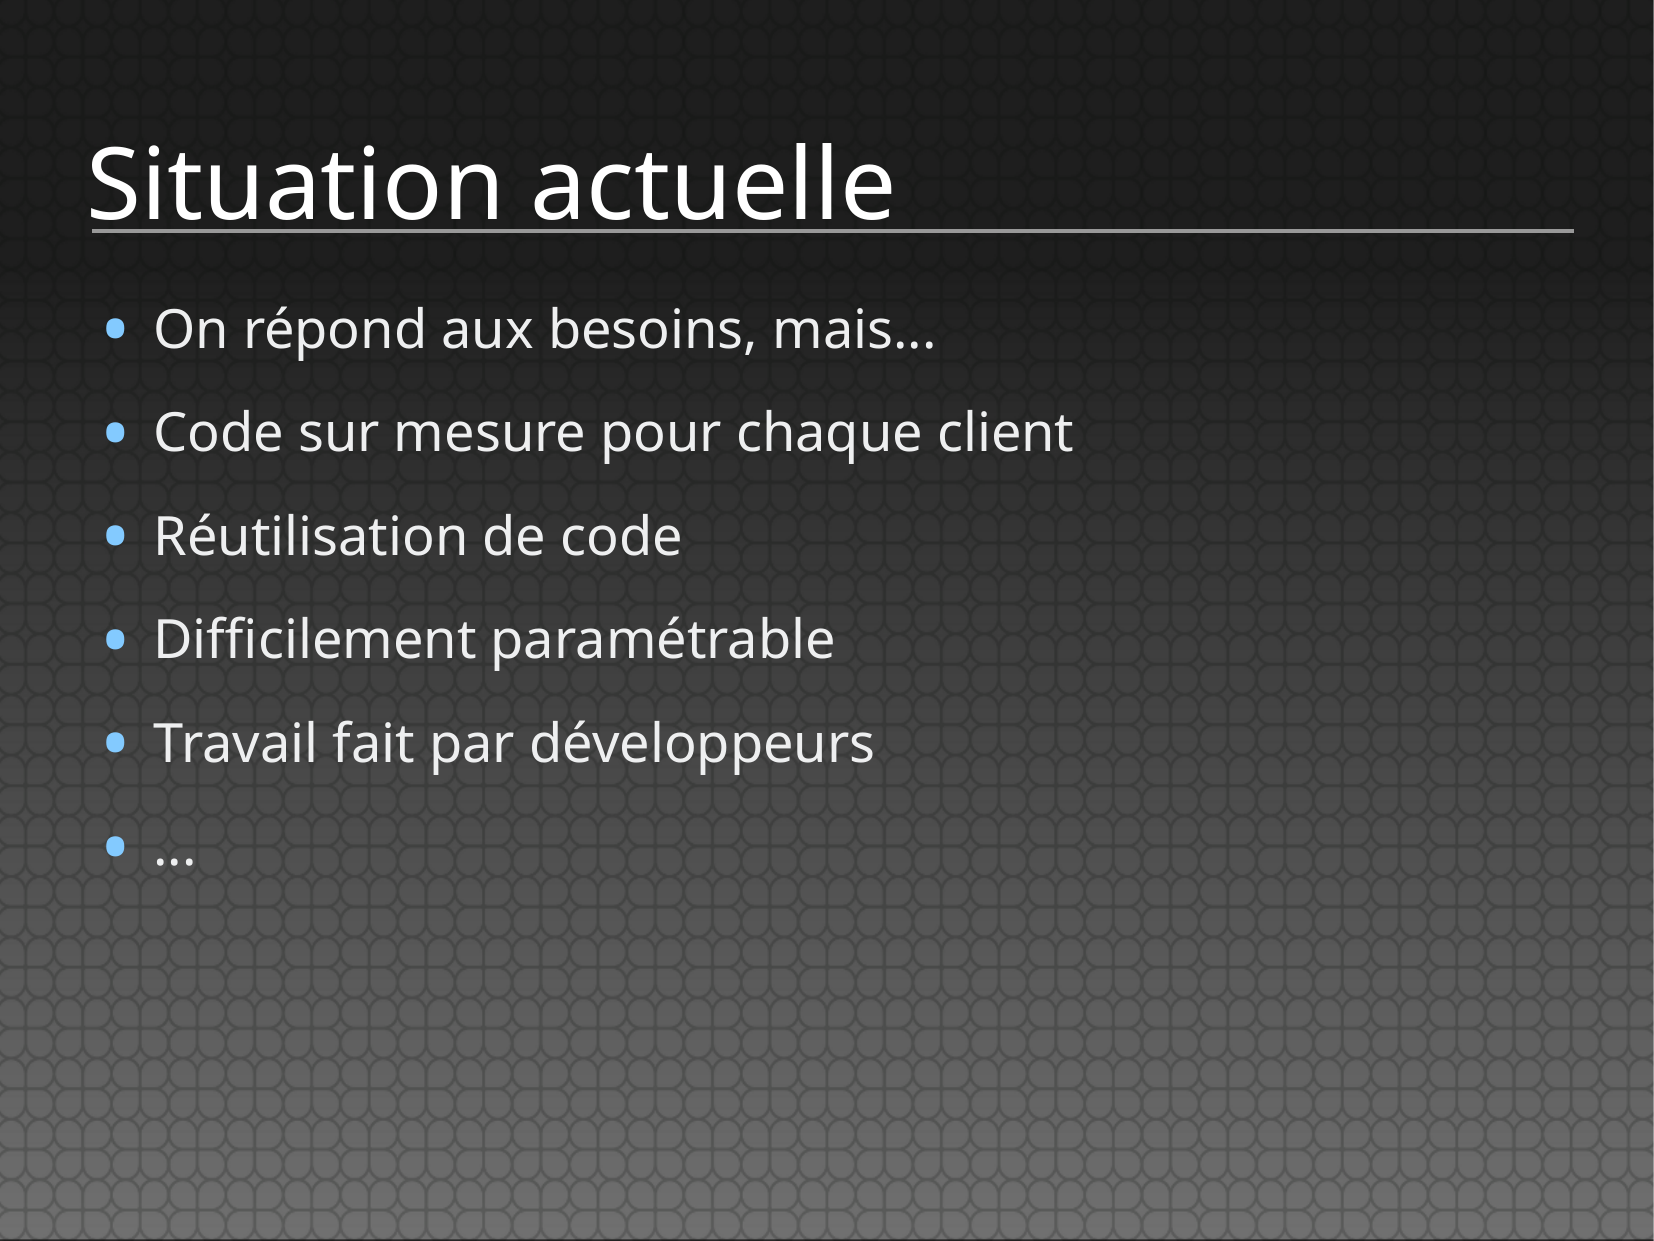

# Situation actuelle
On répond aux besoins, mais...
Code sur mesure pour chaque client
Réutilisation de code
Difficilement paramétrable
Travail fait par développeurs
...